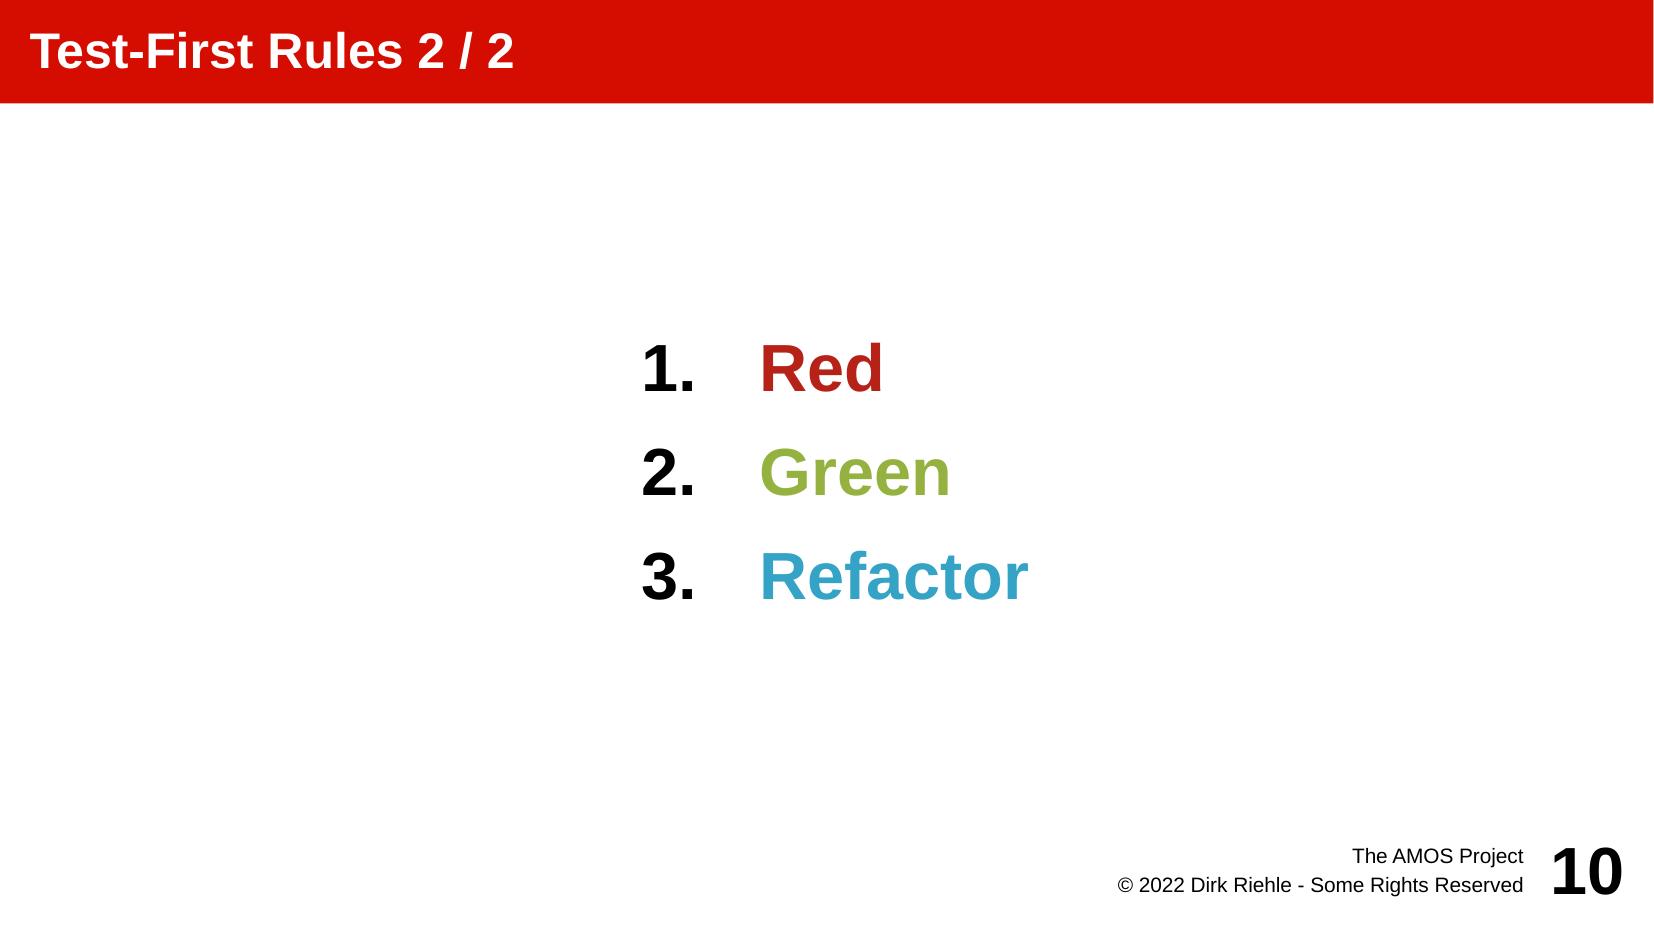

# Test-First Rules 2 / 2
Red
Green
Refactor
The AMOS Project
10
© 2022 Dirk Riehle - Some Rights Reserved